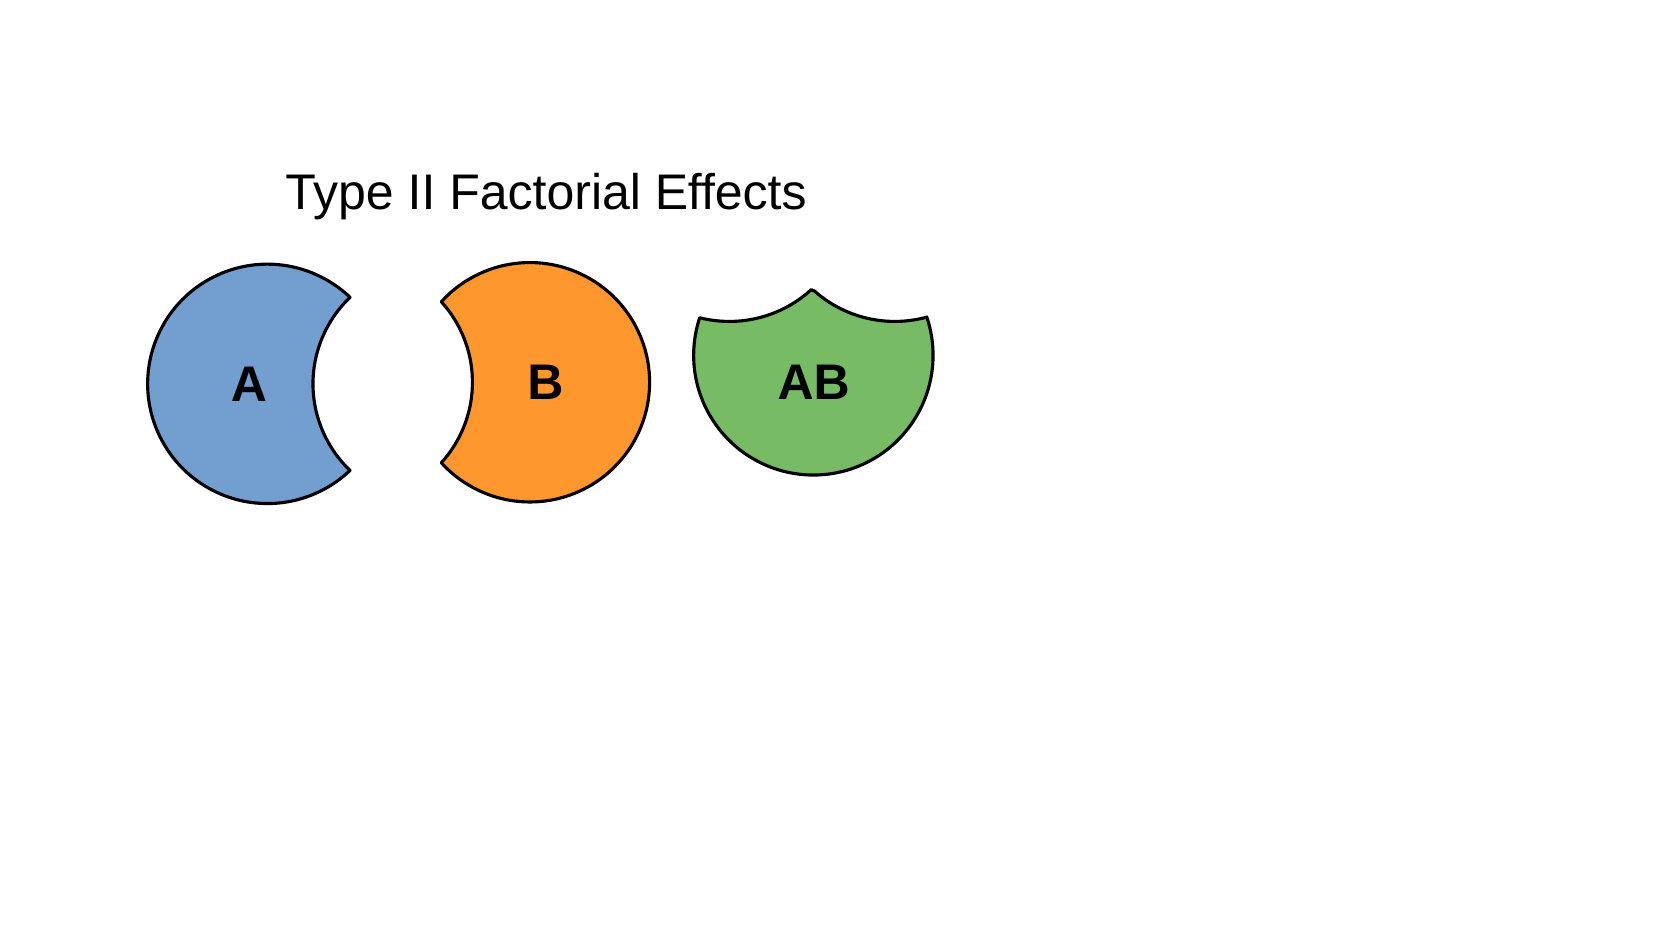

Type II Factorial Effects
B
A
AB